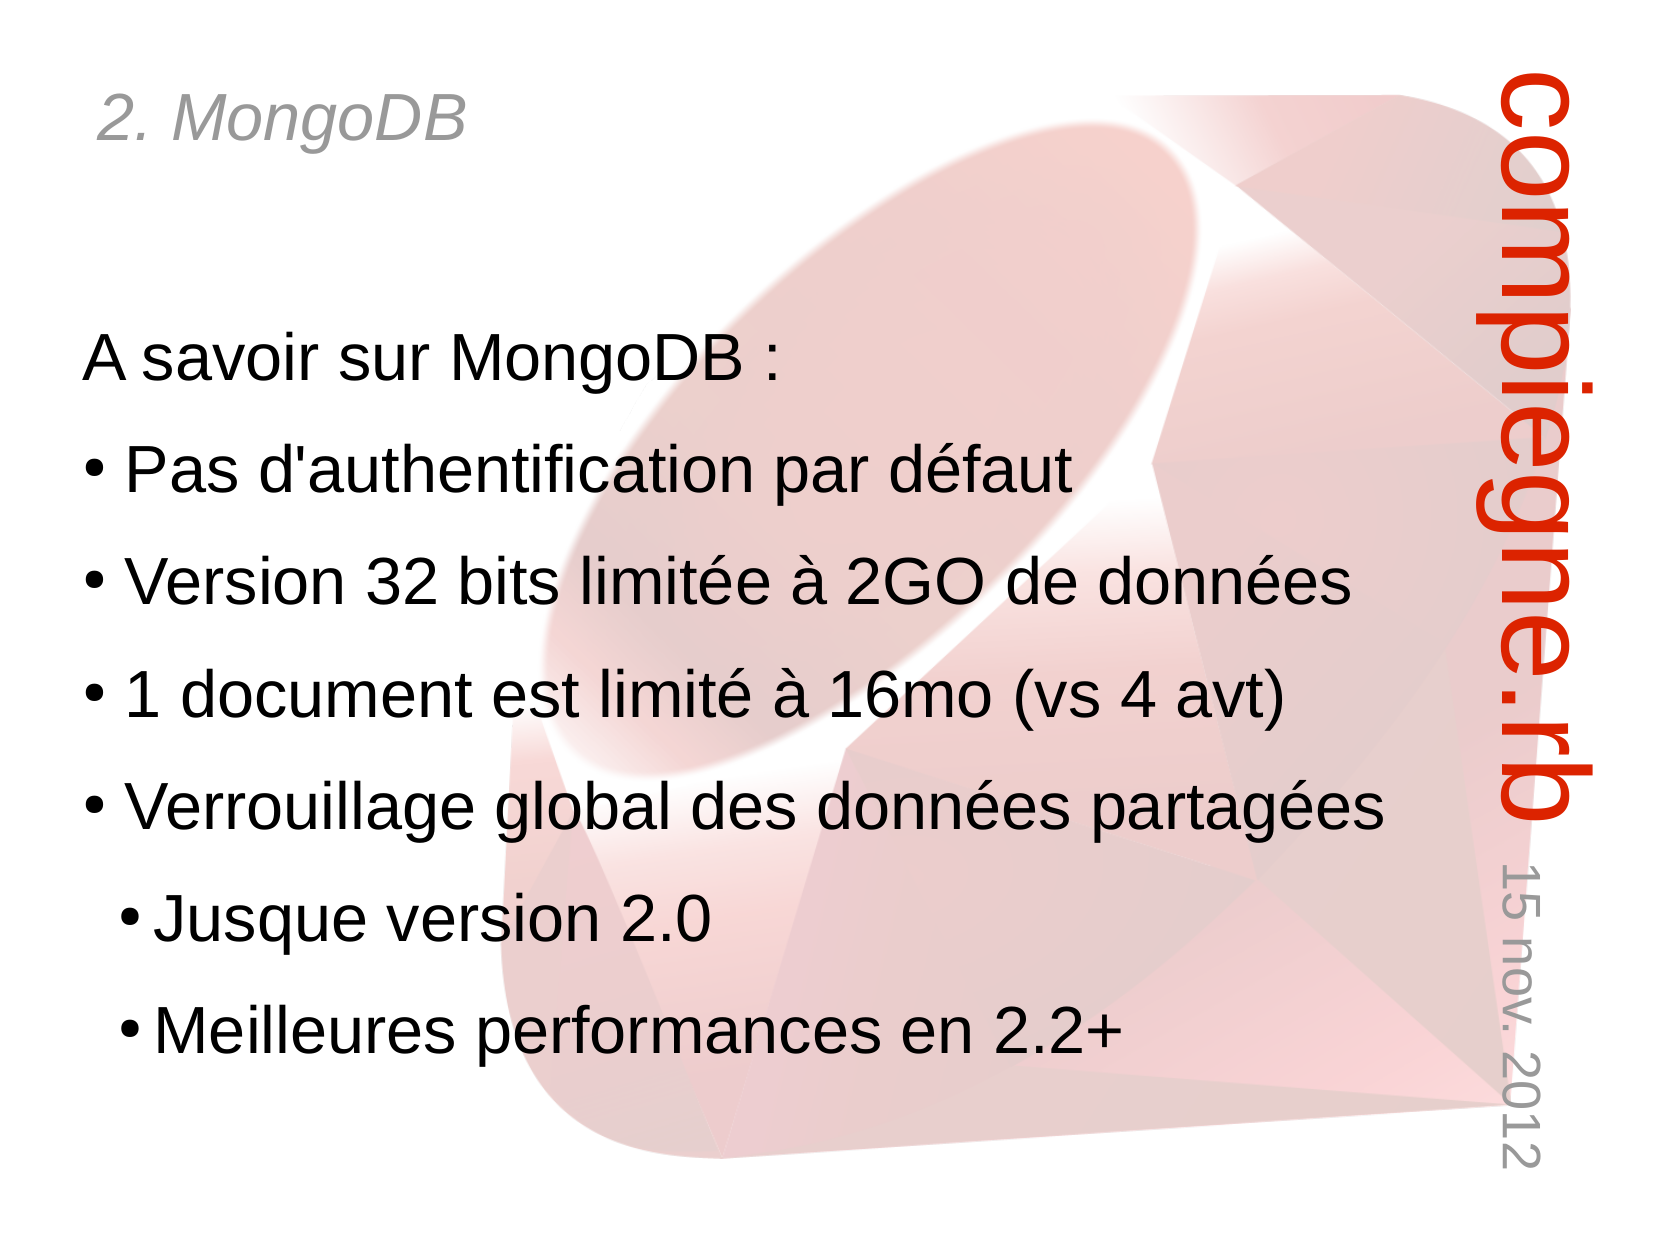

2. MongoDB
A savoir sur MongoDB :
 Pas d'authentification par défaut
 Version 32 bits limitée à 2GO de données
 1 document est limité à 16mo (vs 4 avt)
 Verrouillage global des données partagées
Jusque version 2.0
Meilleures performances en 2.2+
# compiegne.rb 15 nov. 2012